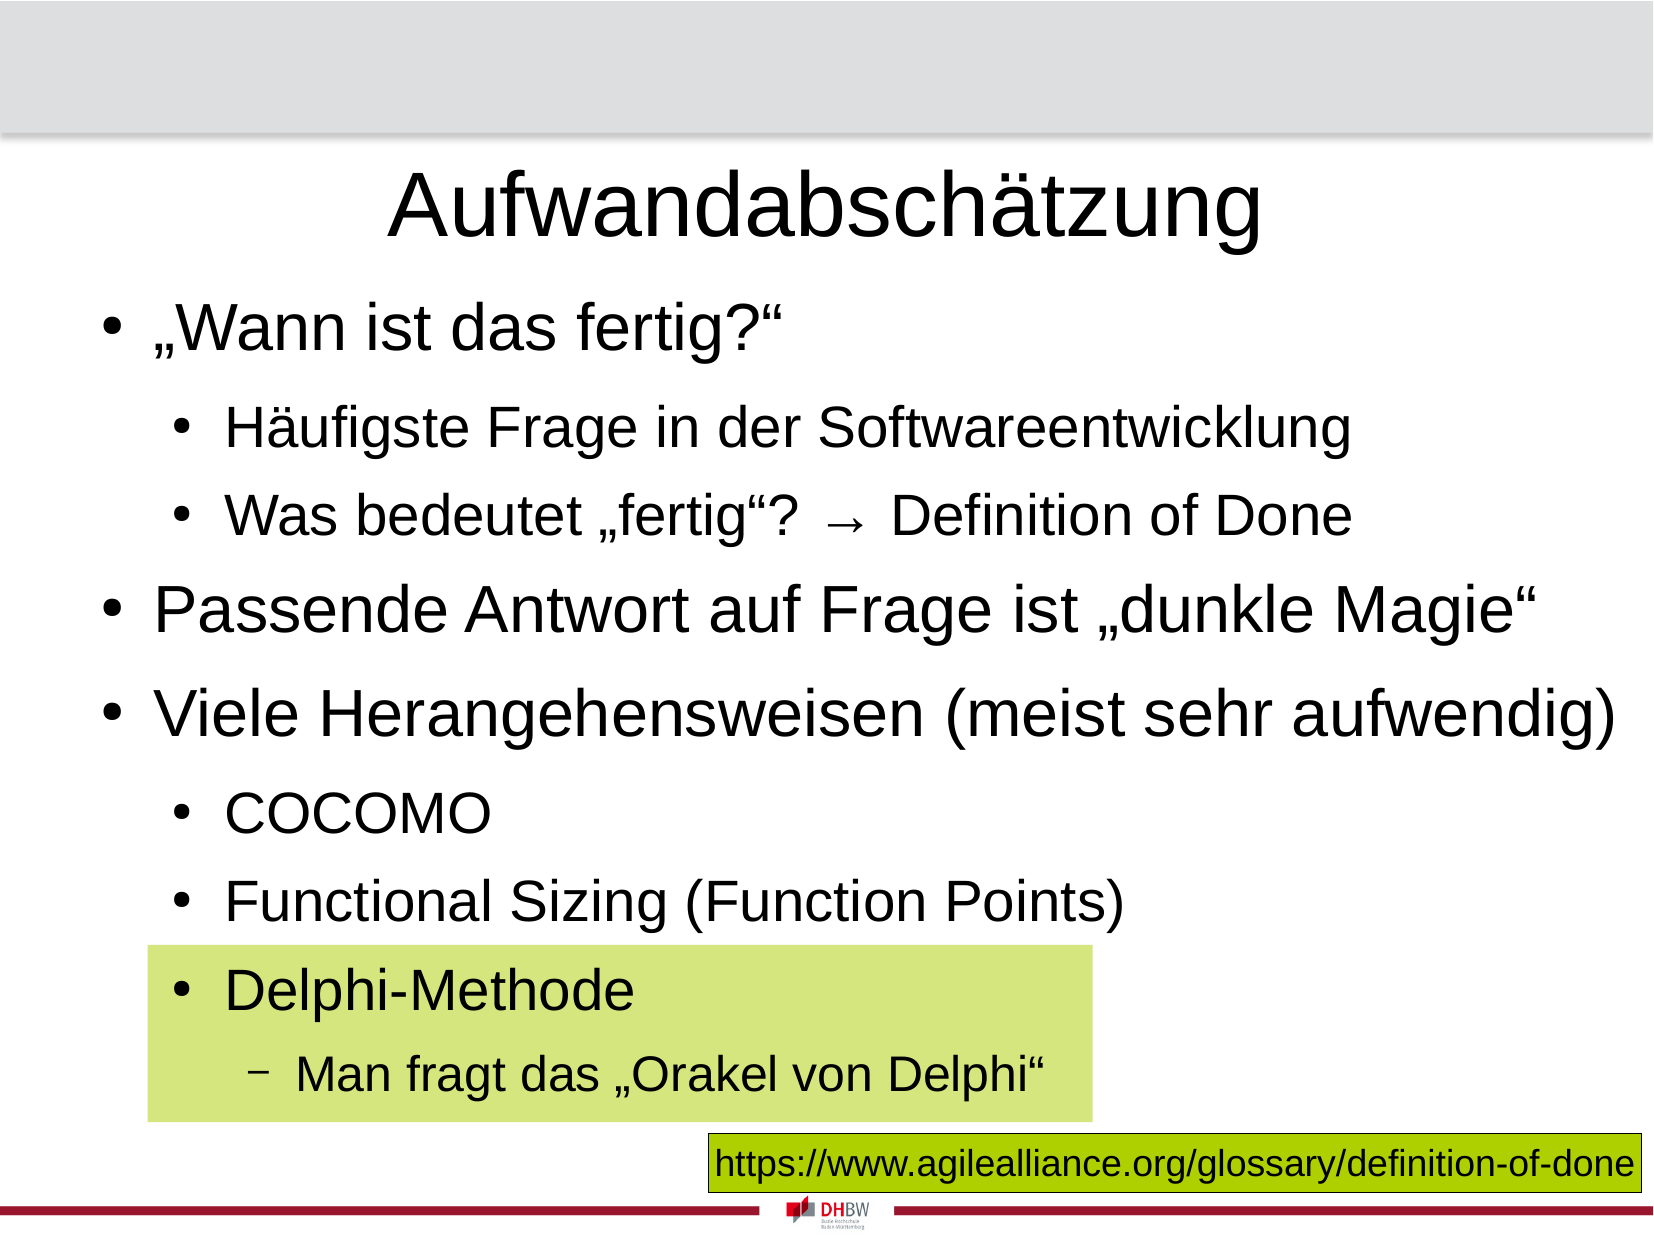

# Aufwandabschätzung
„Wann ist das fertig?“
Häufigste Frage in der Softwareentwicklung
Was bedeutet „fertig“? → Definition of Done
Passende Antwort auf Frage ist „dunkle Magie“
Viele Herangehensweisen (meist sehr aufwendig)
COCOMO
Functional Sizing (Function Points)
Delphi-Methode
Man fragt das „Orakel von Delphi“
https://www.agilealliance.org/glossary/definition-of-done